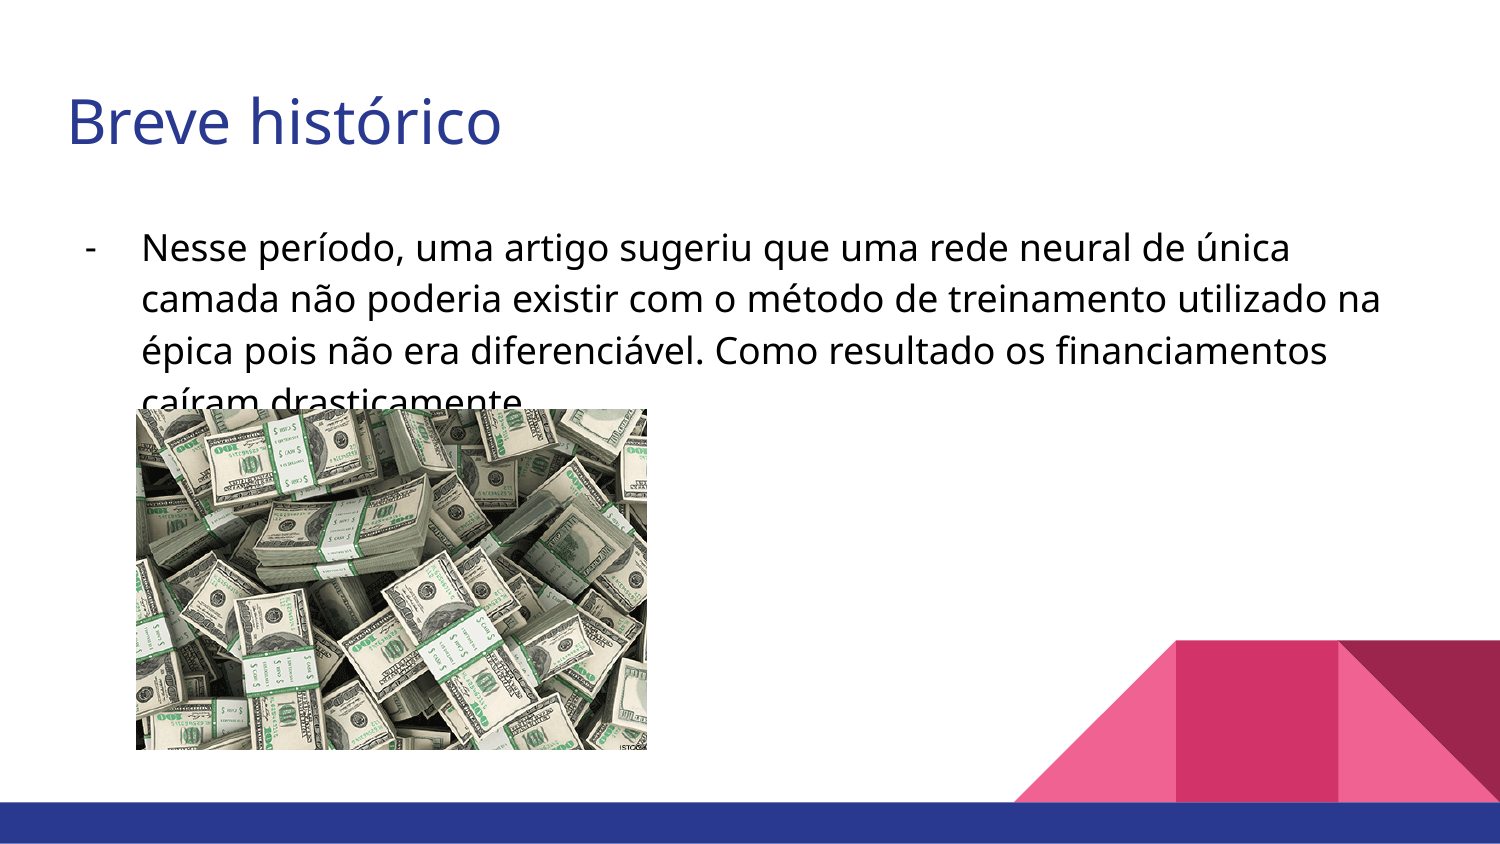

# Breve histórico
Nesse período, uma artigo sugeriu que uma rede neural de única camada não poderia existir com o método de treinamento utilizado na épica pois não era diferenciável. Como resultado os financiamentos caíram drasticamente.